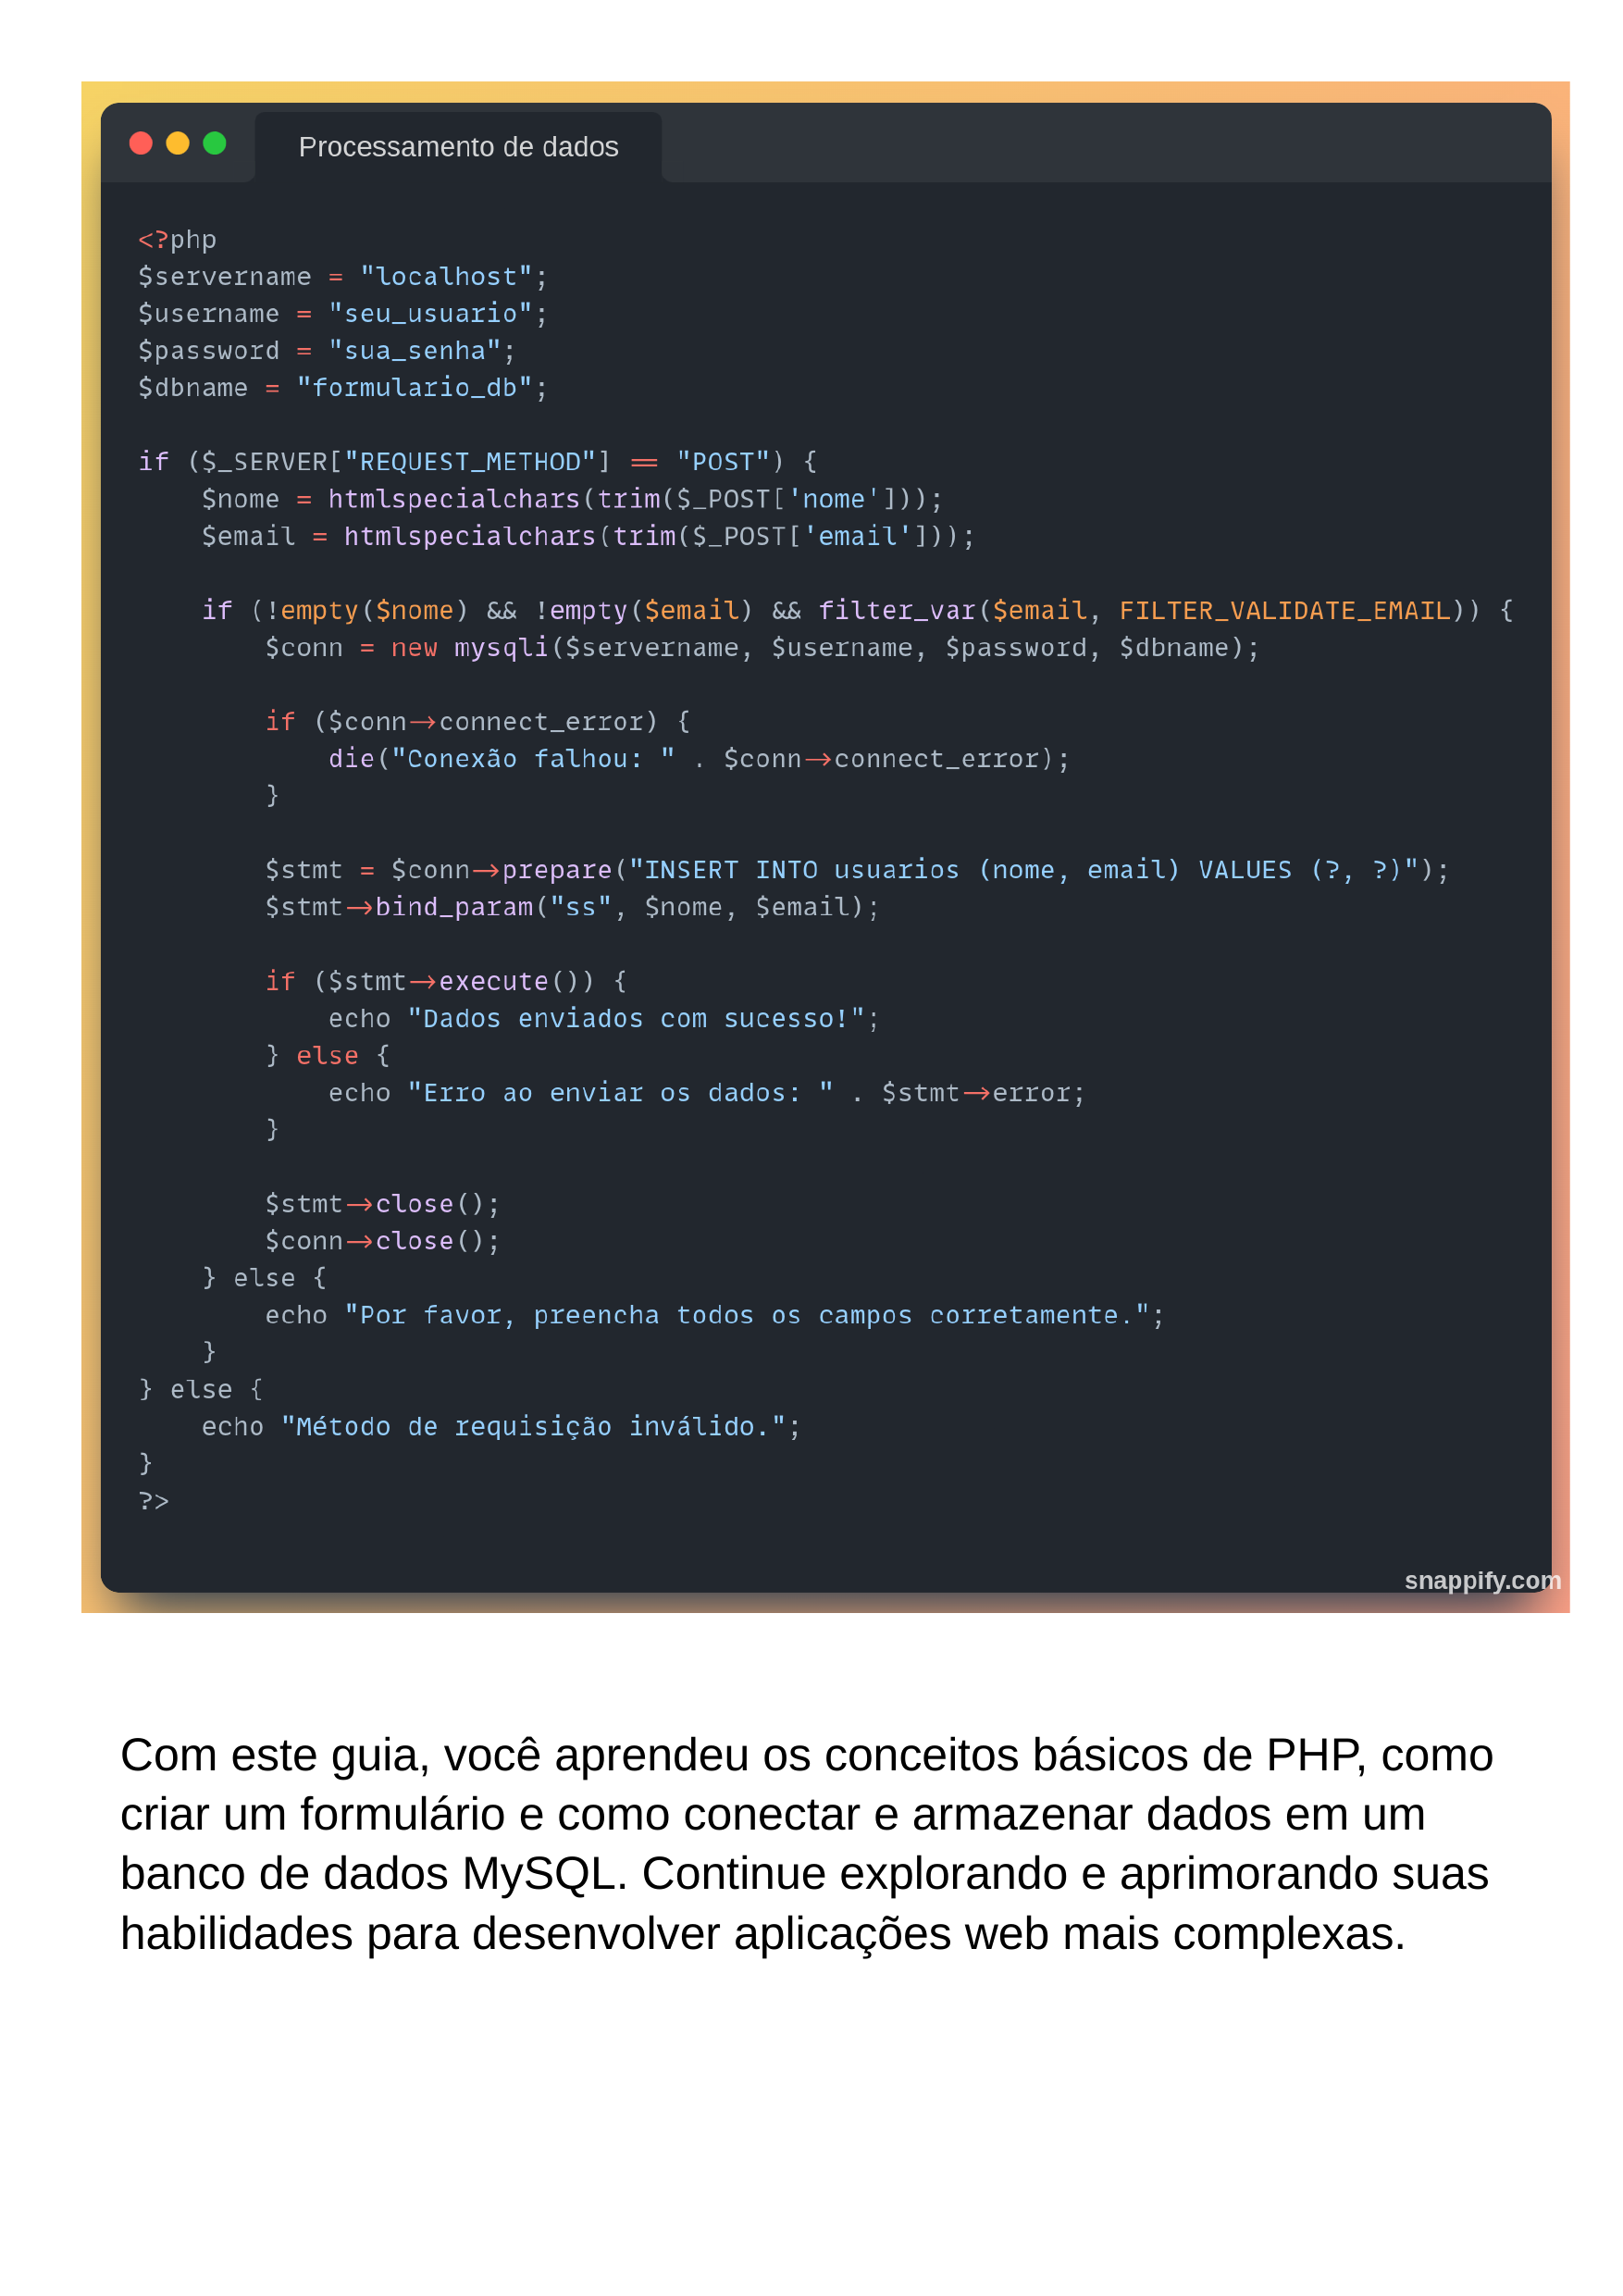

# Com este guia, você aprendeu os conceitos básicos de PHP, como criar um formulário e como conectar e armazenar dados em um banco de dados MySQL. Continue explorando e aprimorando suas habilidades para desenvolver aplicações web mais complexas.